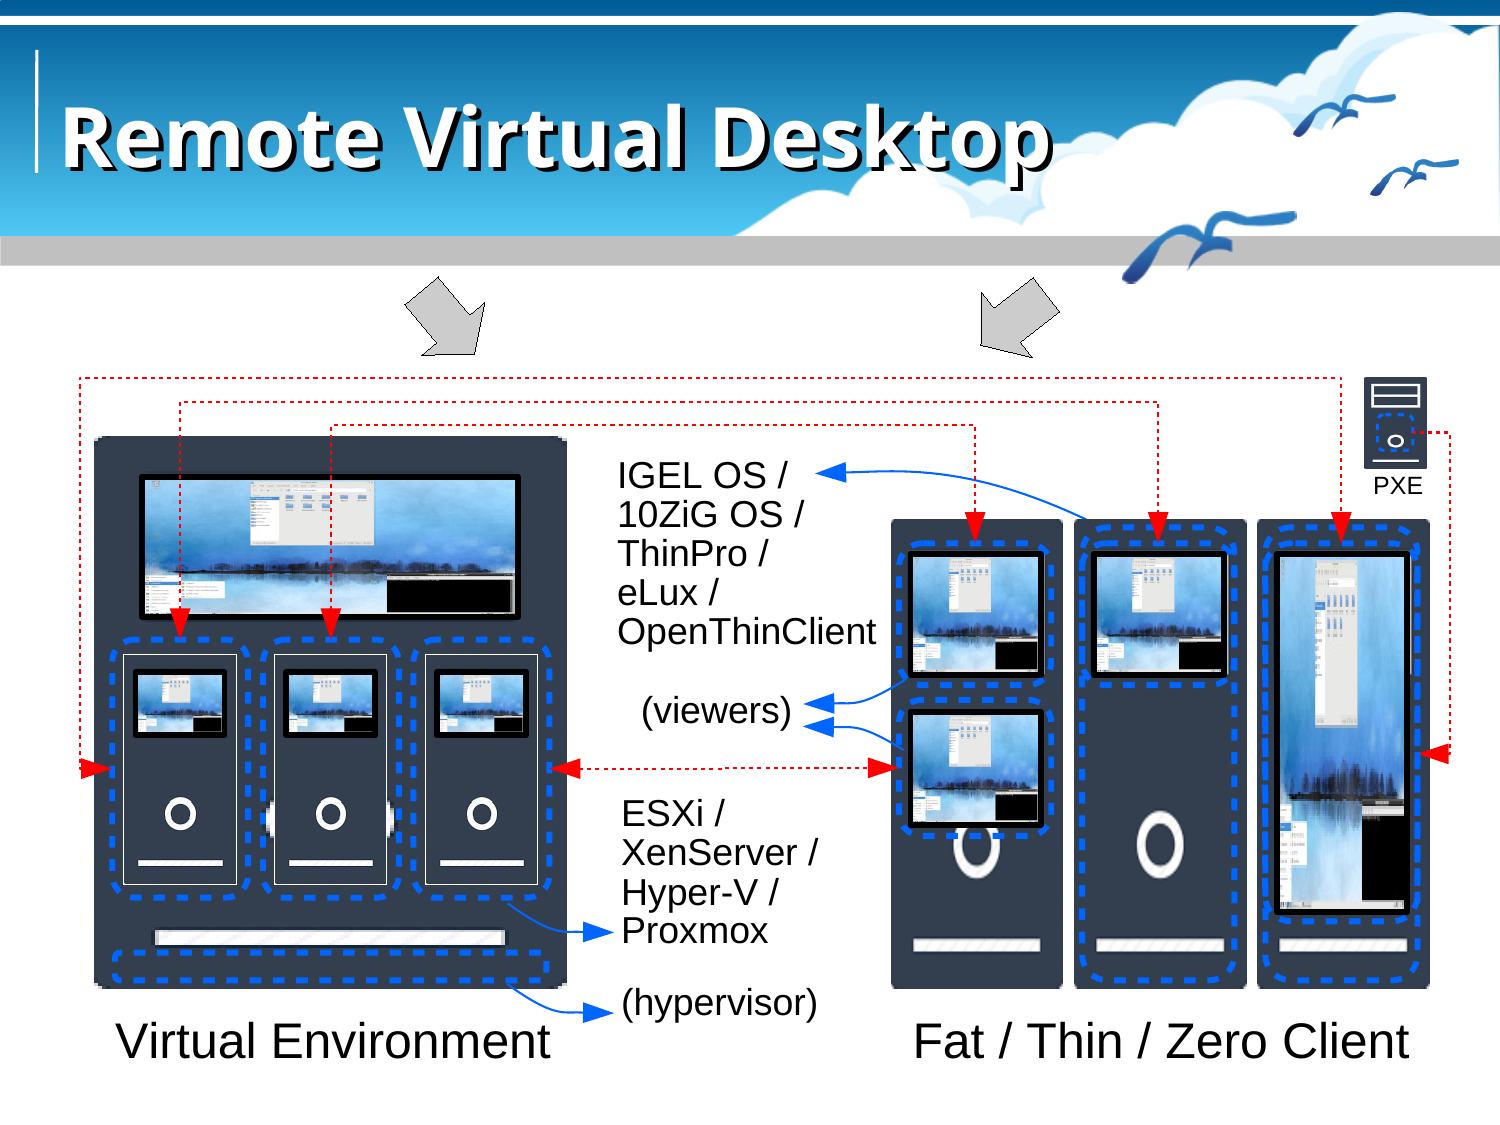

# Remote Virtual Desktop
IGEL OS /
10ZiG OS /
ThinPro /
eLux /
OpenThinClient
PXE
(viewers)
ESXi /
XenServer /
Hyper-V /
Proxmox
(hypervisor)
Virtual Environment
Fat / Thin / Zero Client